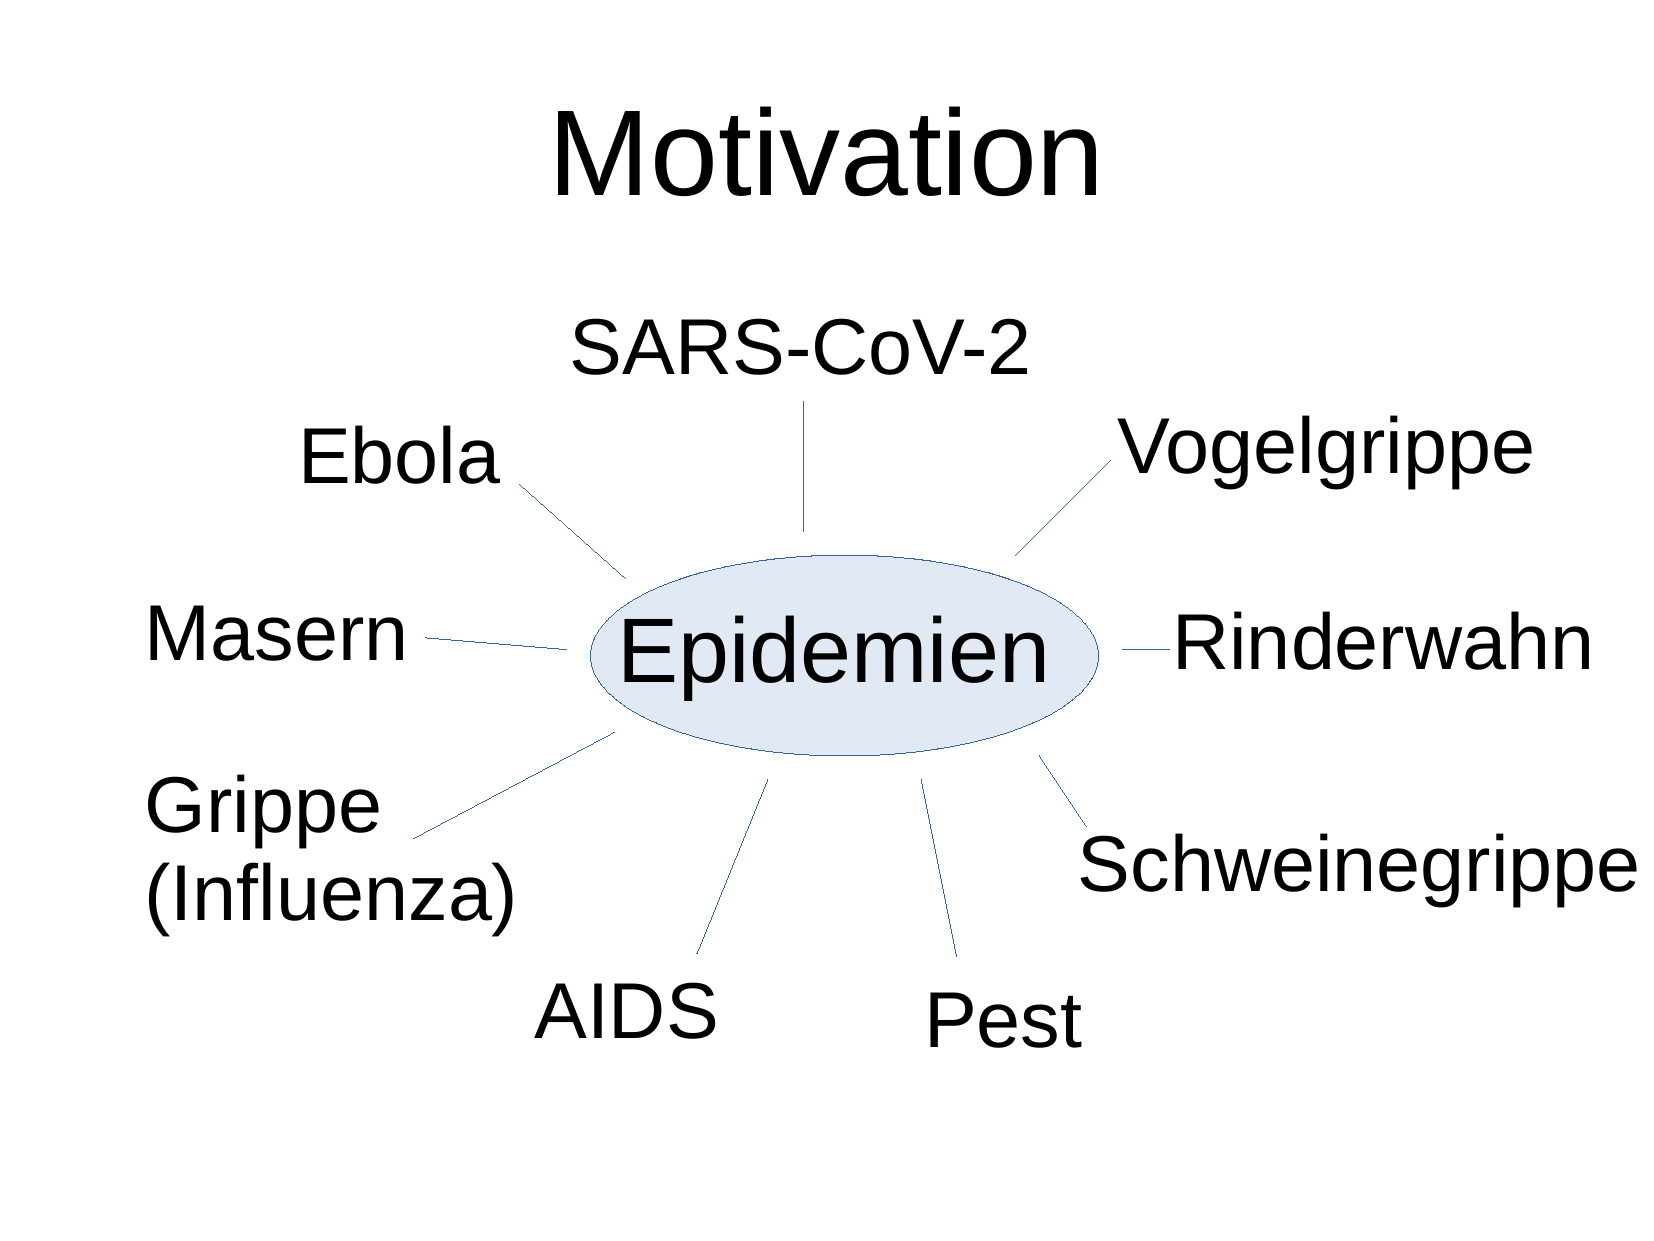

# Motivation
SARS-CoV-2
Vogelgrippe
Ebola
Masern
Rinderwahn
Epidemien
Grippe (Influenza)
Schweinegrippe
AIDS
Pest